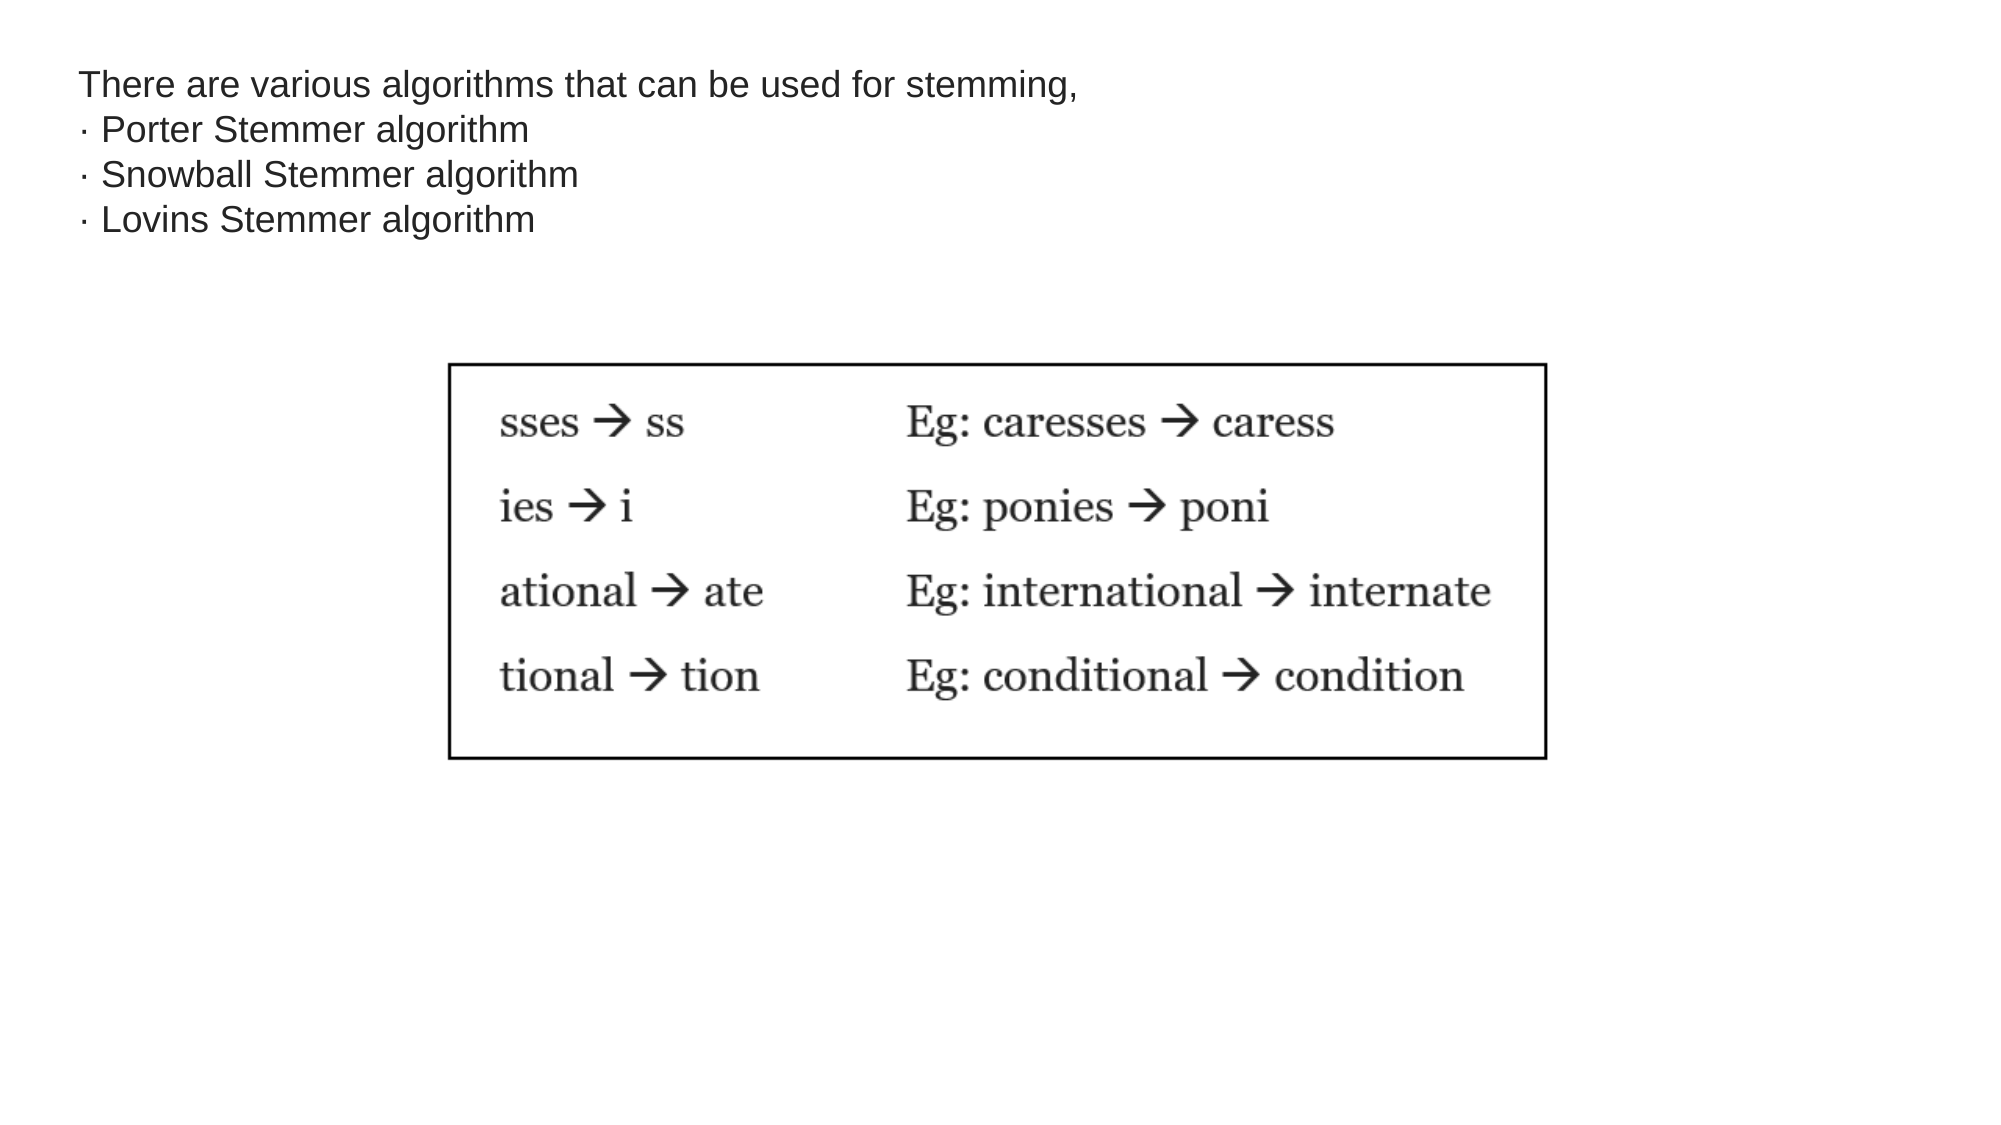

There are various algorithms that can be used for stemming,
· Porter Stemmer algorithm
· Snowball Stemmer algorithm
· Lovins Stemmer algorithm